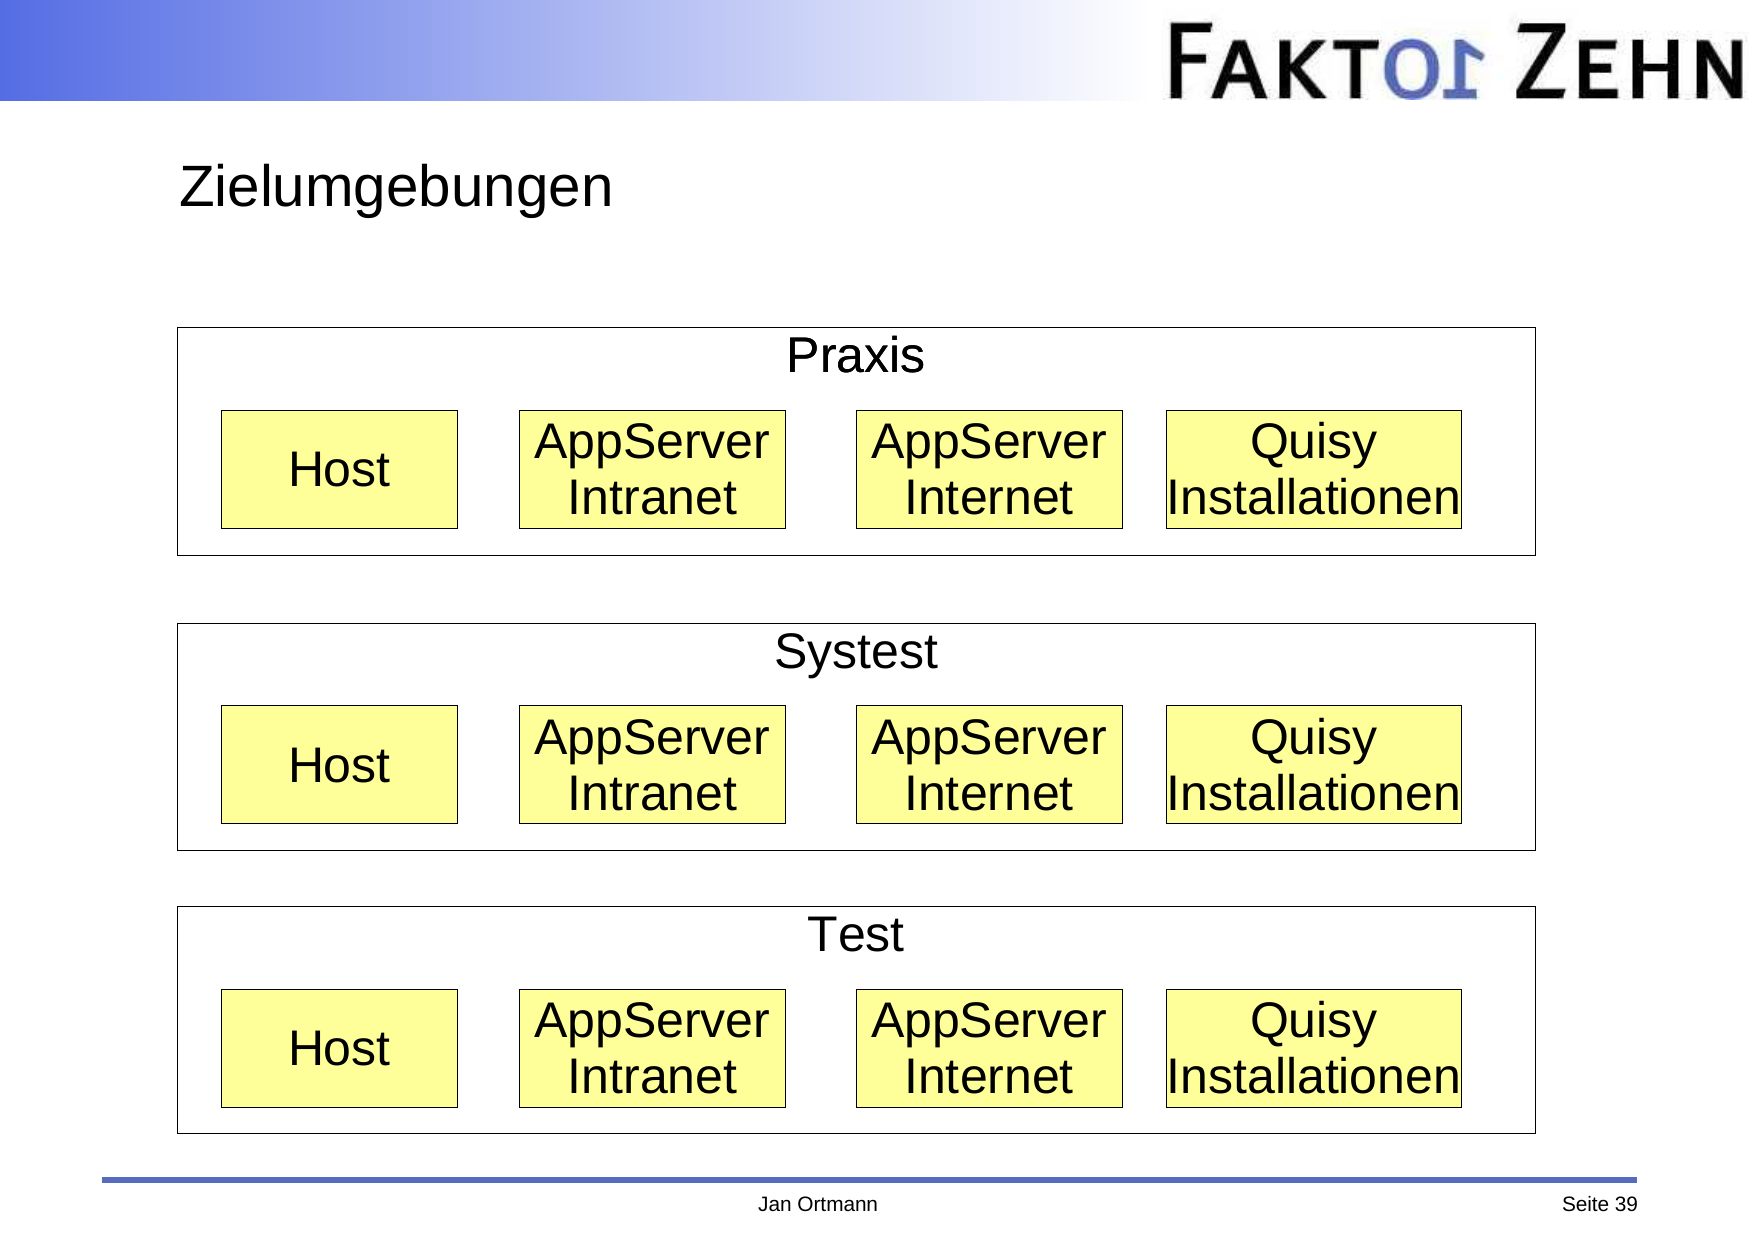

# Zielumgebungen
Praxis
Praxis
Host
Host
AppServer
Intranet
AppServer
Intranet
AppServer
Internet
AppServer
Internet
Quisy
Installationen
Quisy
Installationen
Systest
Host
Host
AppServer
Intranet
AppServer
Intranet
AppServer
Internet
AppServer
Internet
Quisy
Installationen
Quisy
Installationen
Test
Host
Host
AppServer
Intranet
AppServer
Intranet
AppServer
Internet
AppServer
Internet
Quisy
Installationen